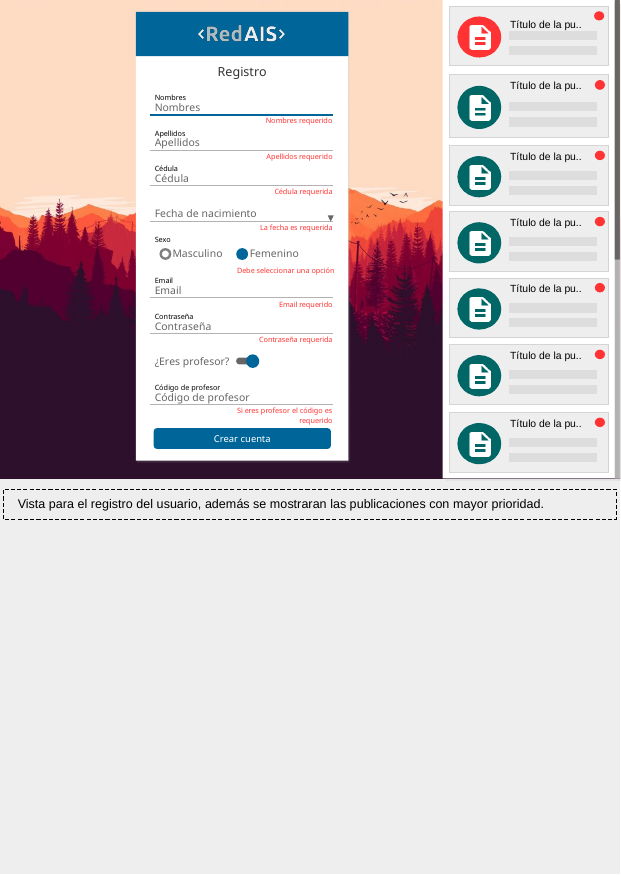

Título de la pu..
Registro
Título de la pu..
Nombres
Nombres
Nombres requerido
Apellidos
Apellidos
Título de la pu..
Apellidos requerido
Cédula
Cédula
Cédula requerida
Fecha de nacimiento
Título de la pu..
La fecha es requerida
Sexo
Masculino
Femenino
Debe seleccionar una opción
Email
Título de la pu..
Email
Email requerido
Contraseña
Contraseña
Contraseña requerida
Título de la pu..
¿Eres profesor?
Código de profesor
Código de profesor
Si eres profesor el código es requerido
Título de la pu..
Crear cuenta
Vista para el registro del usuario, además se mostraran las publicaciones con mayor prioridad.